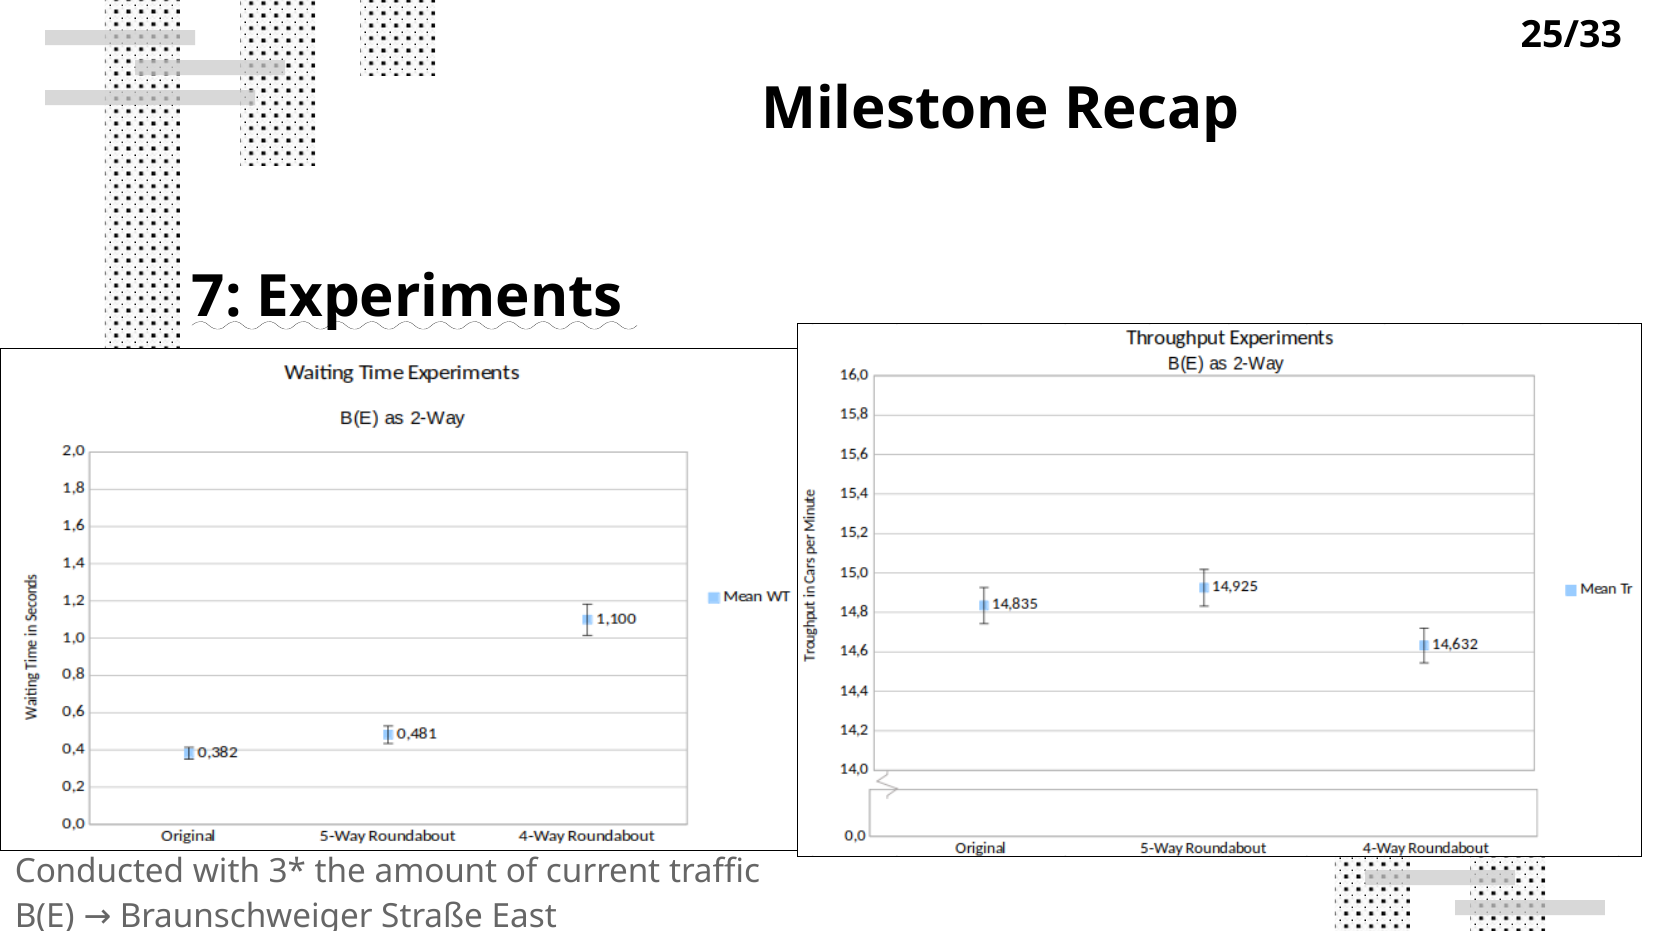

25/33
Milestone Recap
7: Experiments
Conducted with 3* the amount of current traffic
B(E) → Braunschweiger Straße East